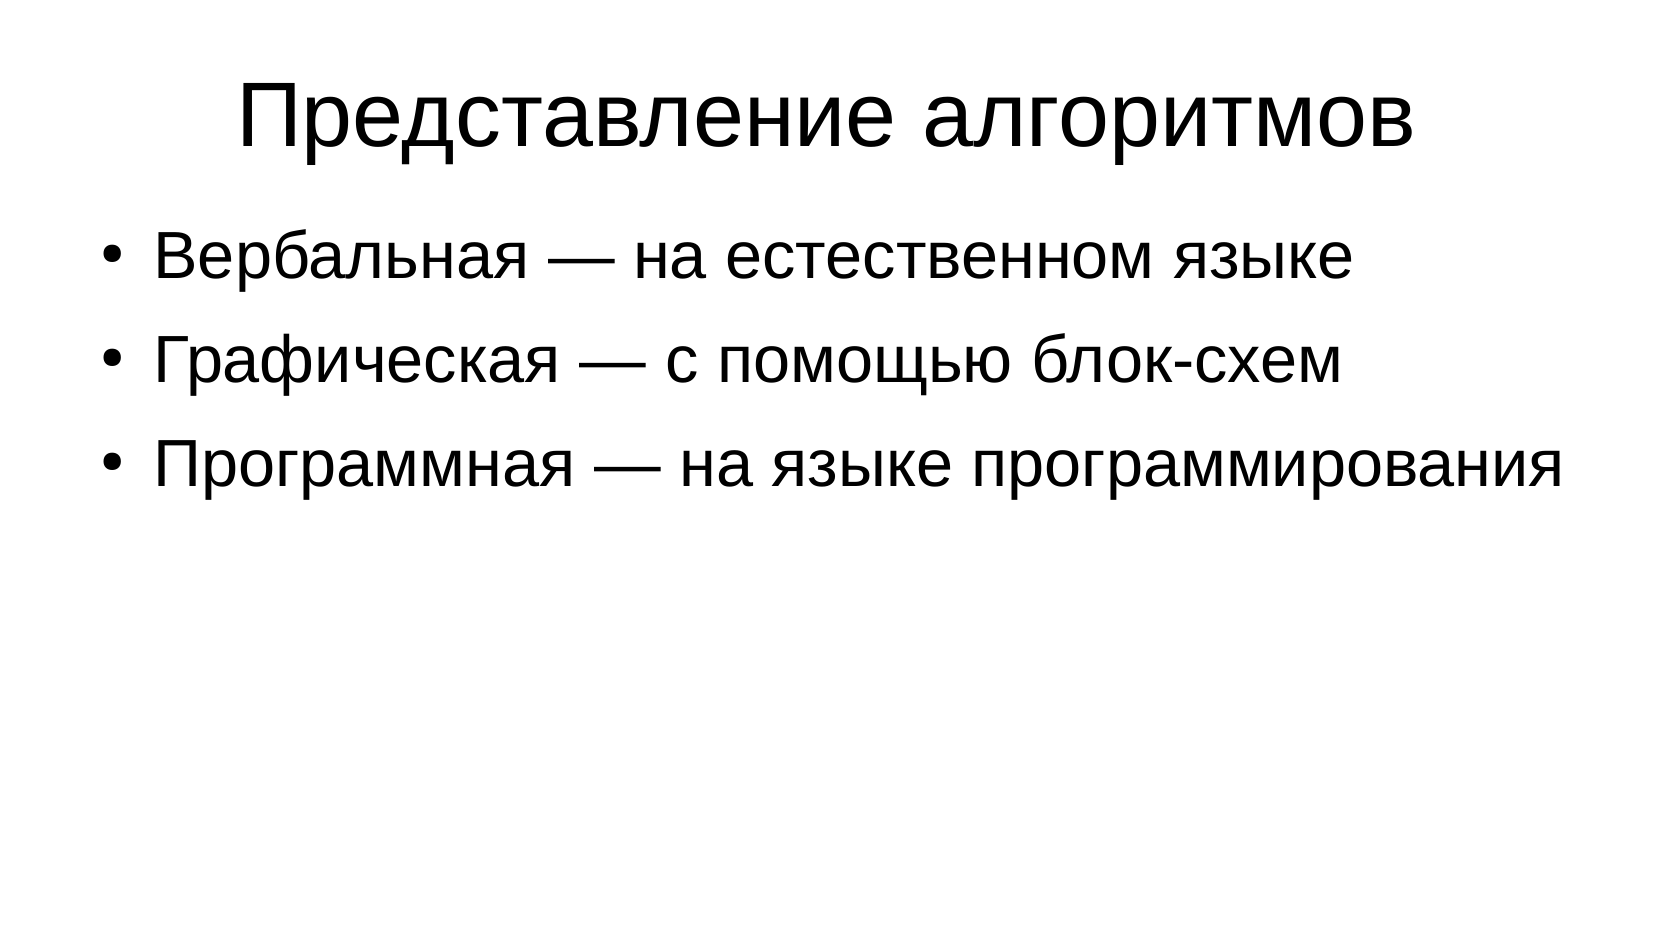

# Представление алгоритмов
Вербальная — на естественном языке
Графическая — с помощью блок-схем
Программная — на языке программирования